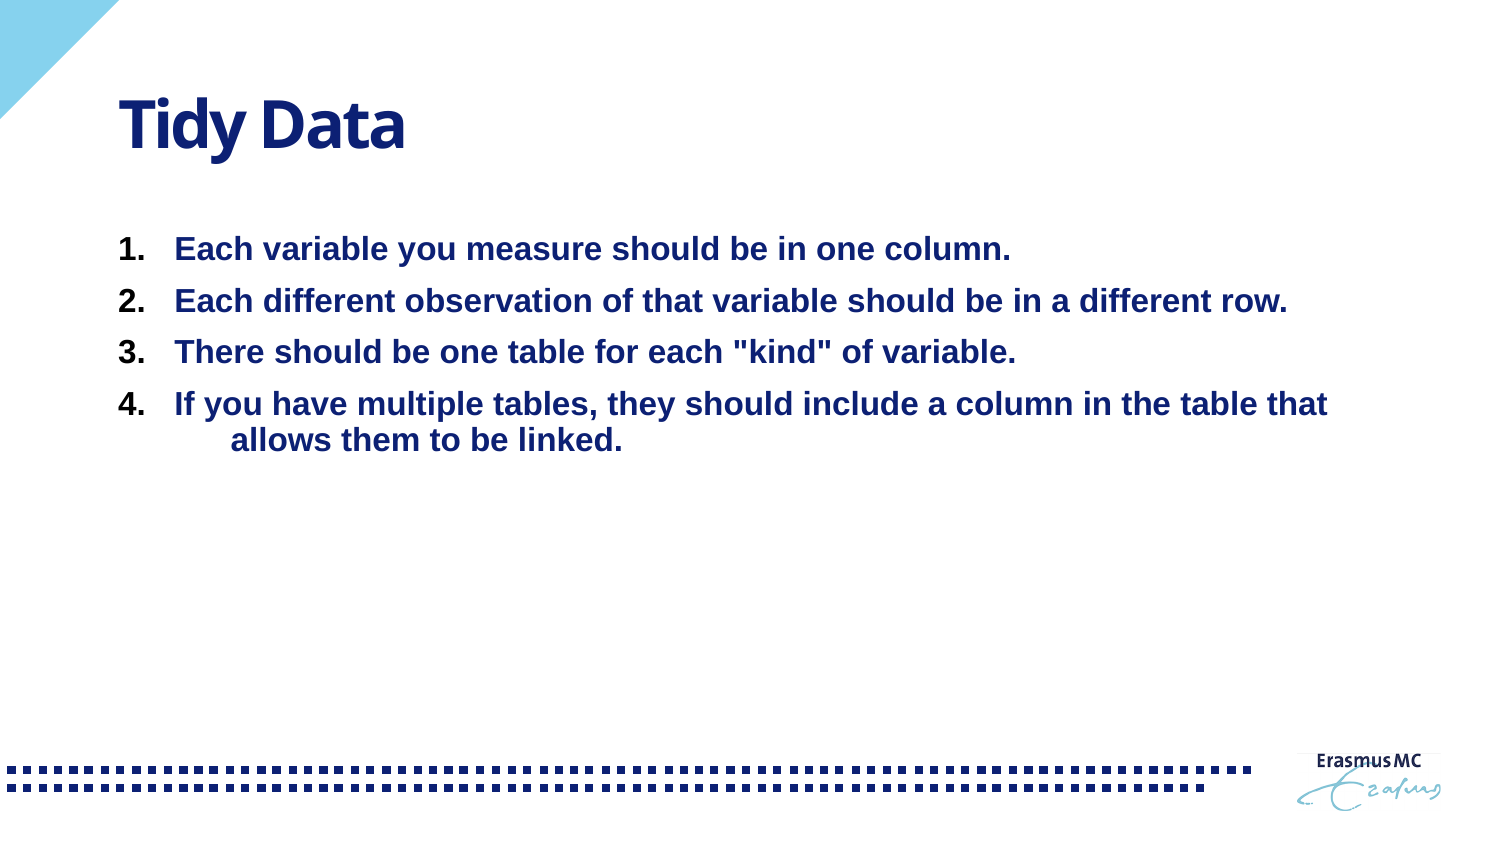

# Tidy Data
Each variable you measure should be in one column.
Each different observation of that variable should be in a different row.
There should be one table for each "kind" of variable.
If you have multiple tables, they should include a column in the table that allows them to be linked.